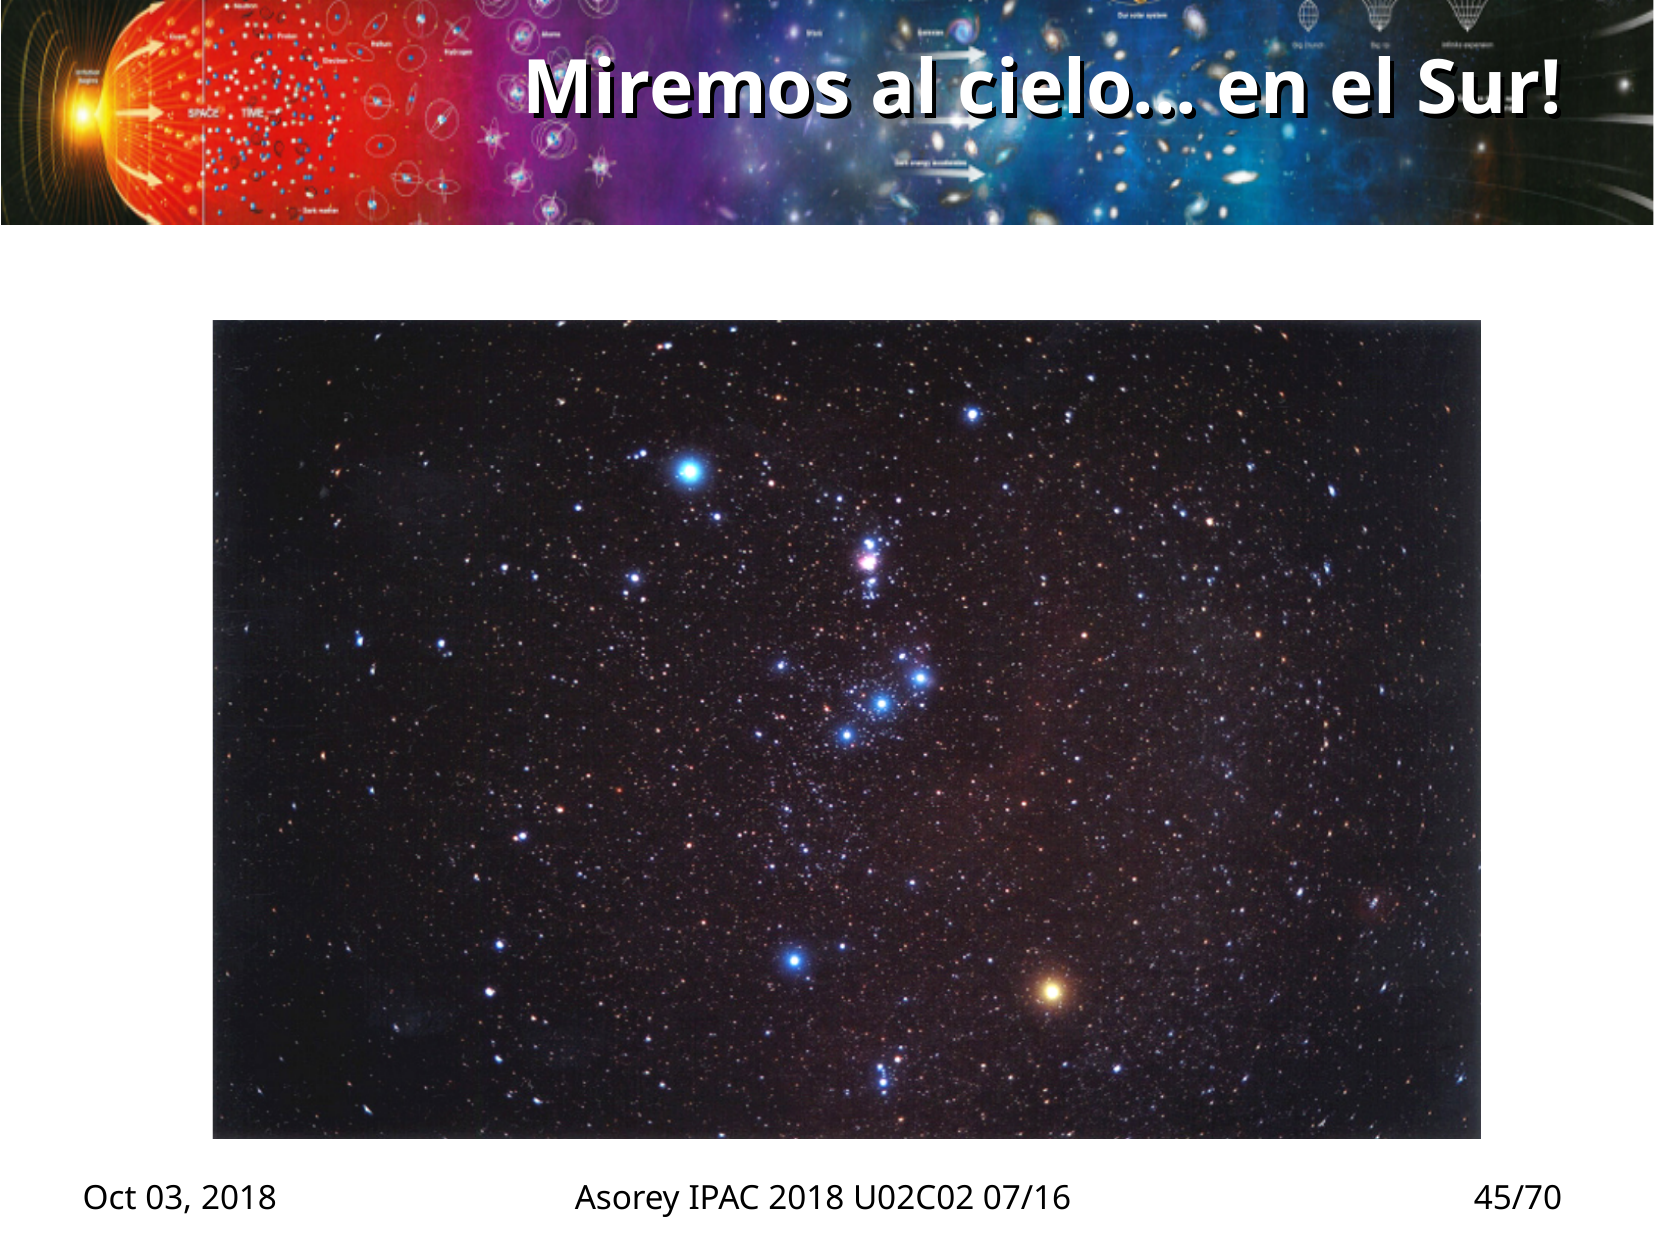

# Miremos al cielo... en el Sur!
Oct 03, 2018
Asorey IPAC 2018 U02C02 07/16
45